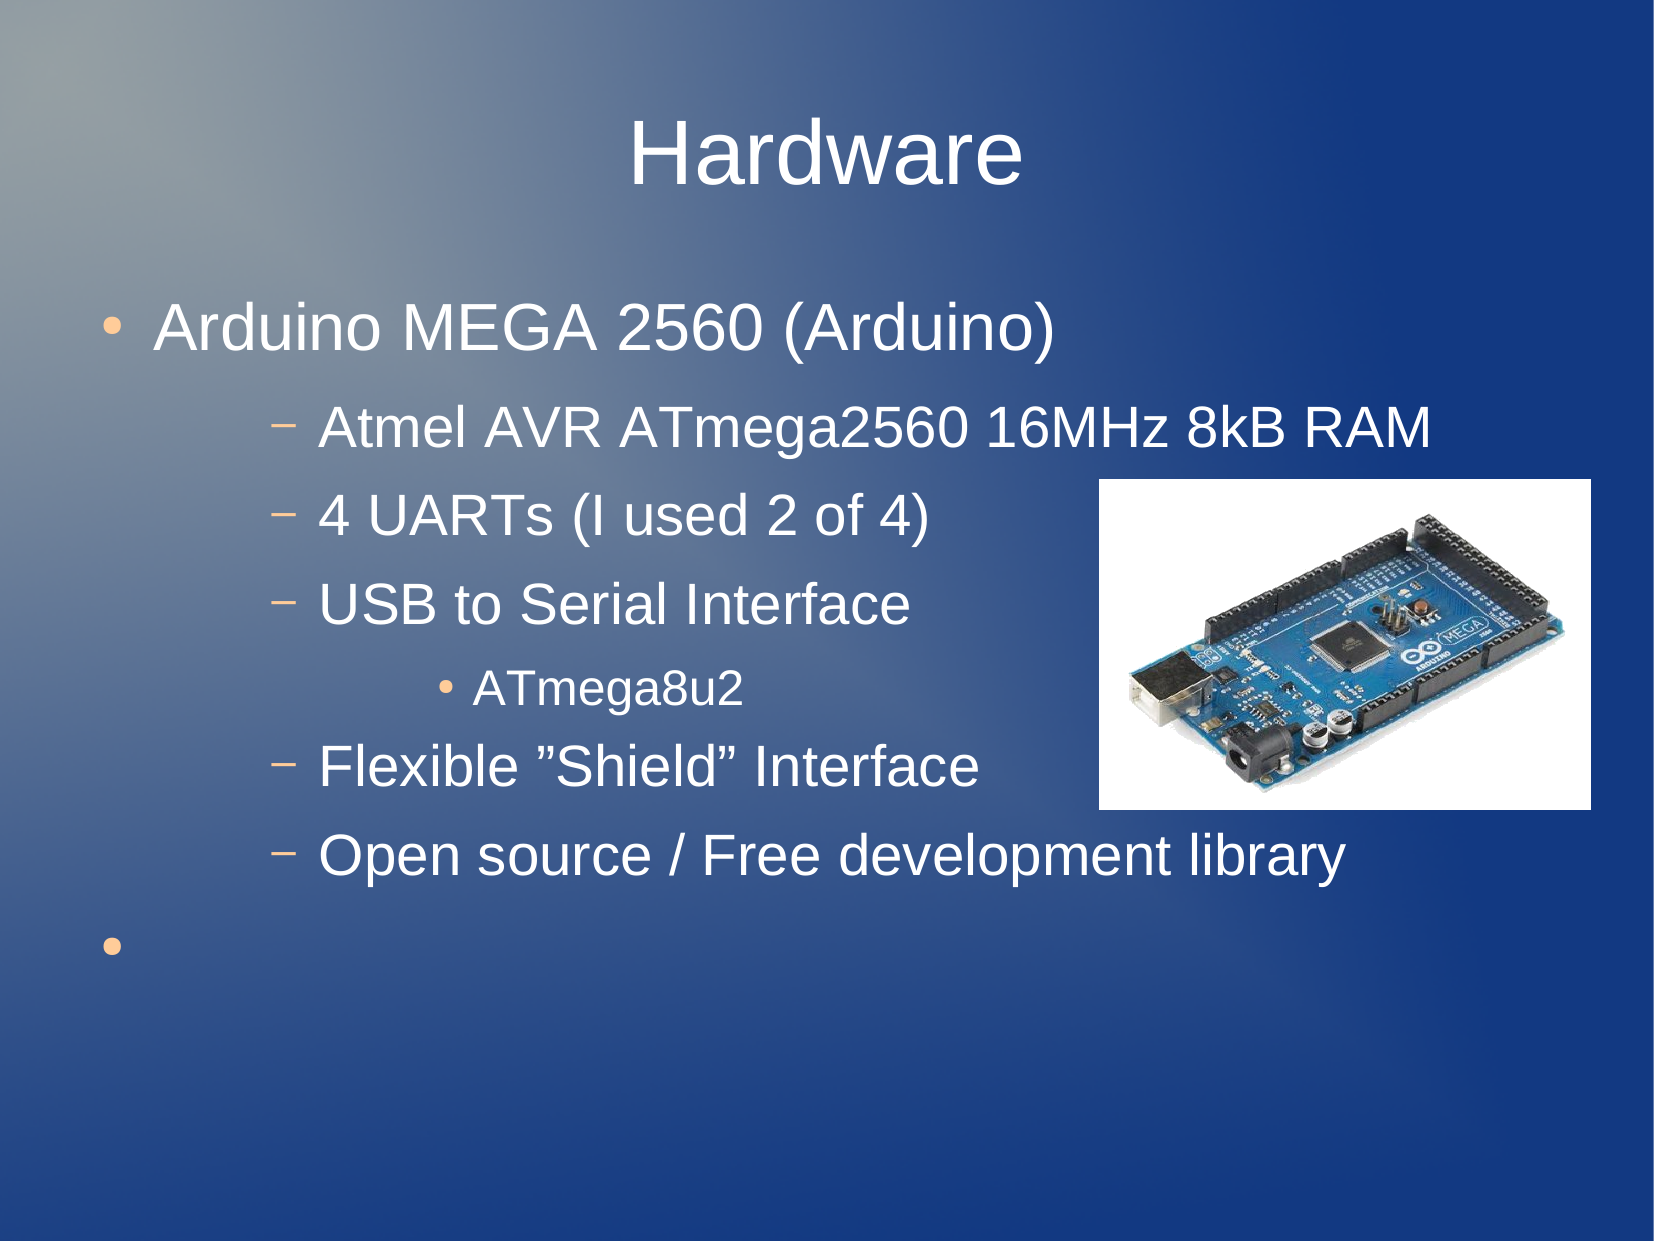

# Hardware
Arduino MEGA 2560 (Arduino)
Atmel AVR ATmega2560 16MHz 8kB RAM
4 UARTs (I used 2 of 4)
USB to Serial Interface
ATmega8u2
Flexible ”Shield” Interface
Open source / Free development library